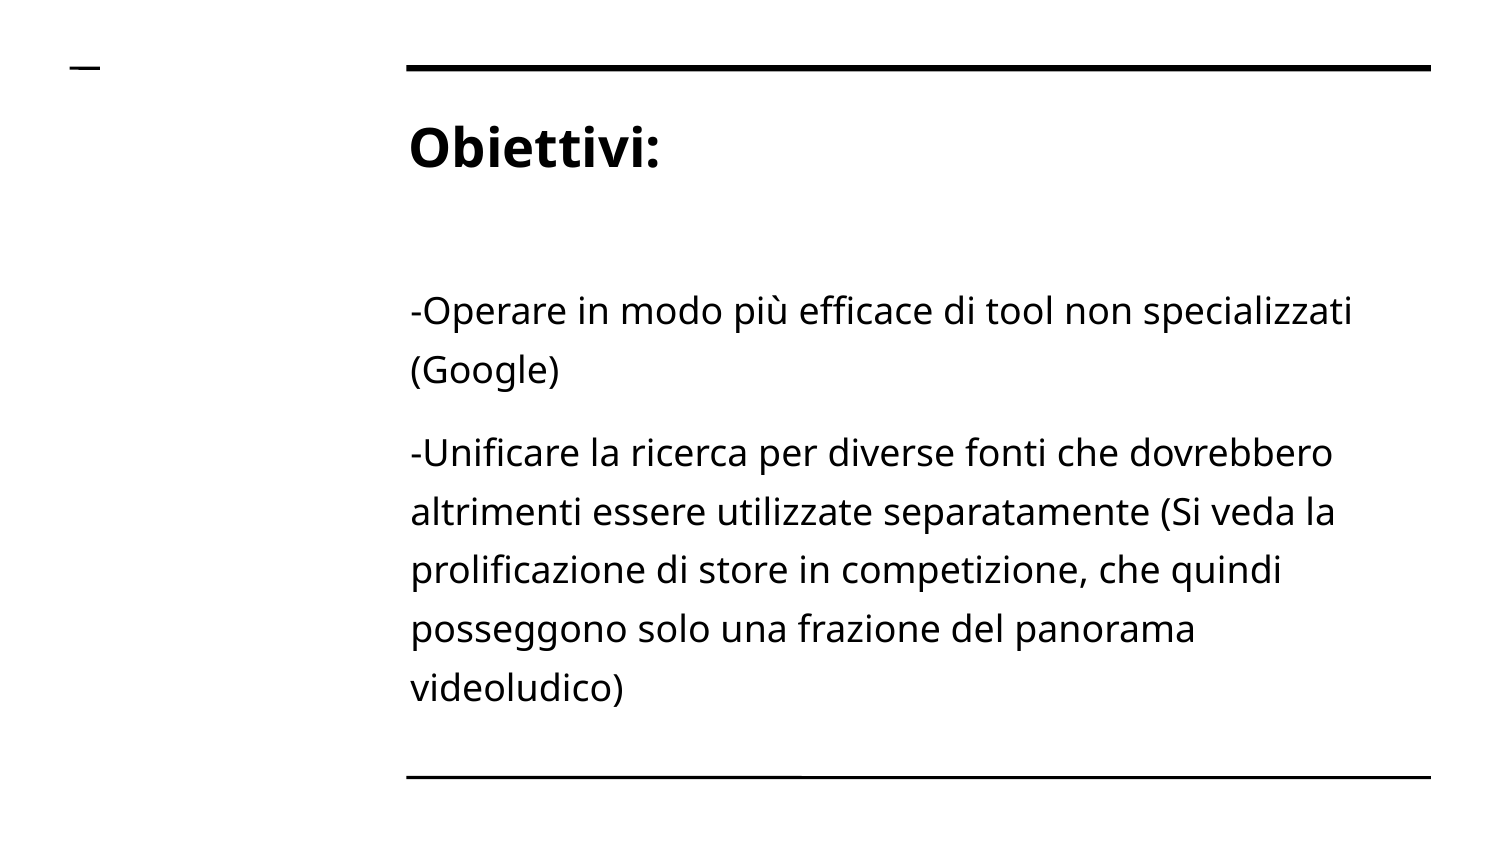

# Obiettivi:
-Operare in modo più efficace di tool non specializzati (Google)
-Unificare la ricerca per diverse fonti che dovrebbero altrimenti essere utilizzate separatamente (Si veda la prolificazione di store in competizione, che quindi posseggono solo una frazione del panorama videoludico)